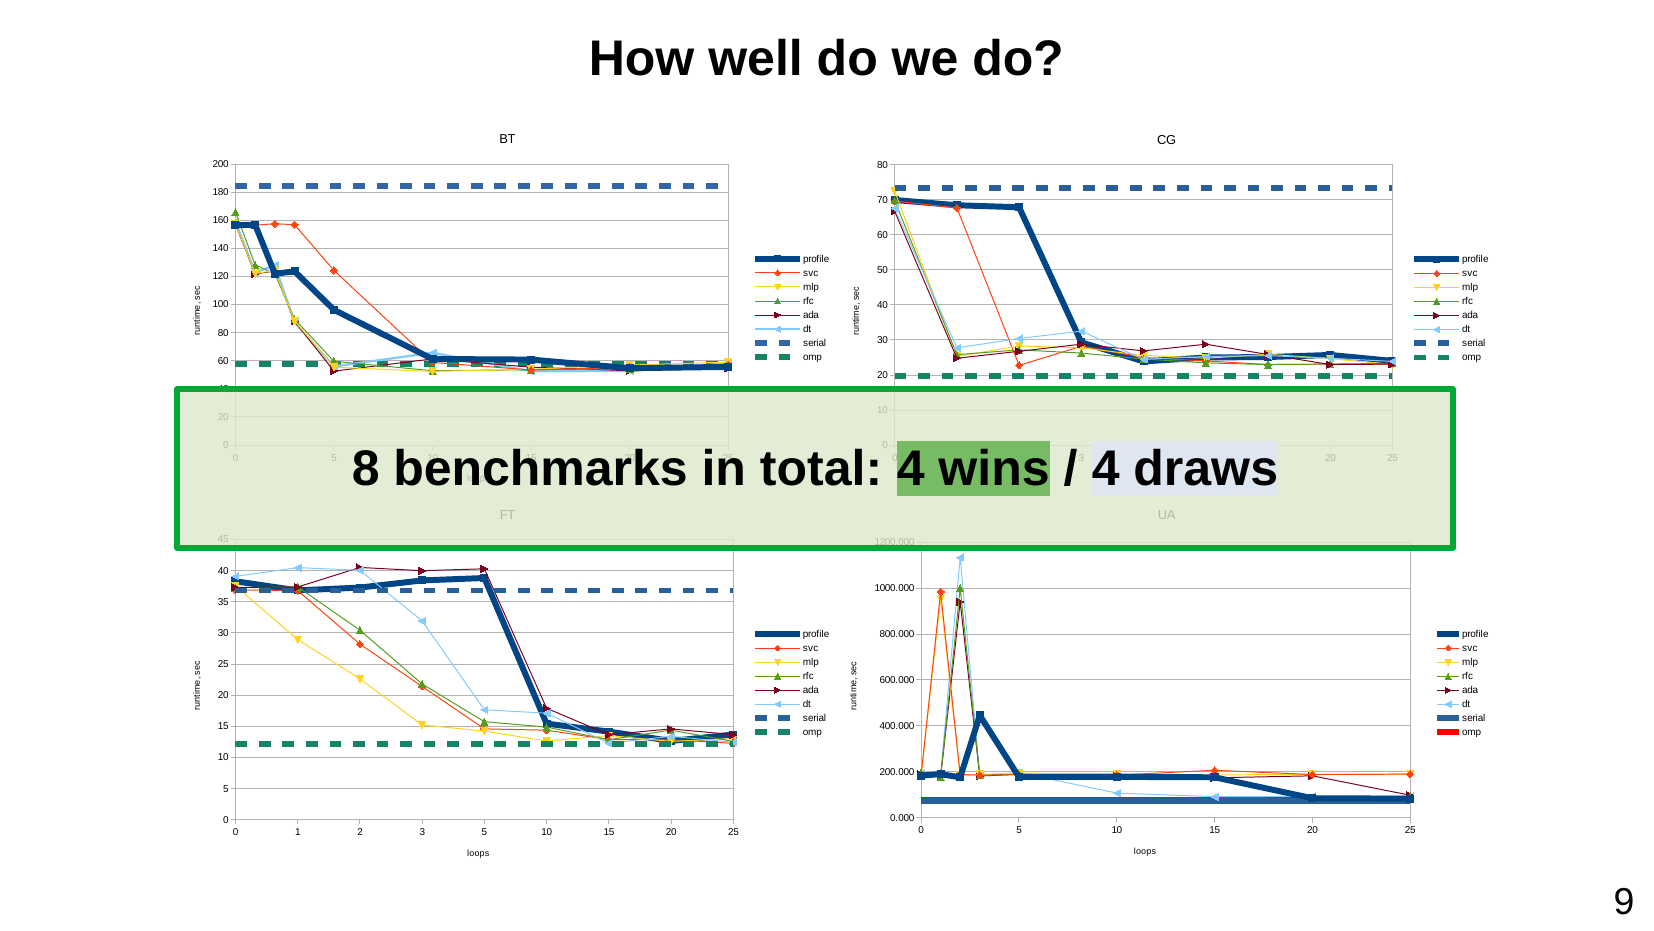

How well do we do?
8 benchmarks in total: 4 wins / 4 draws
9